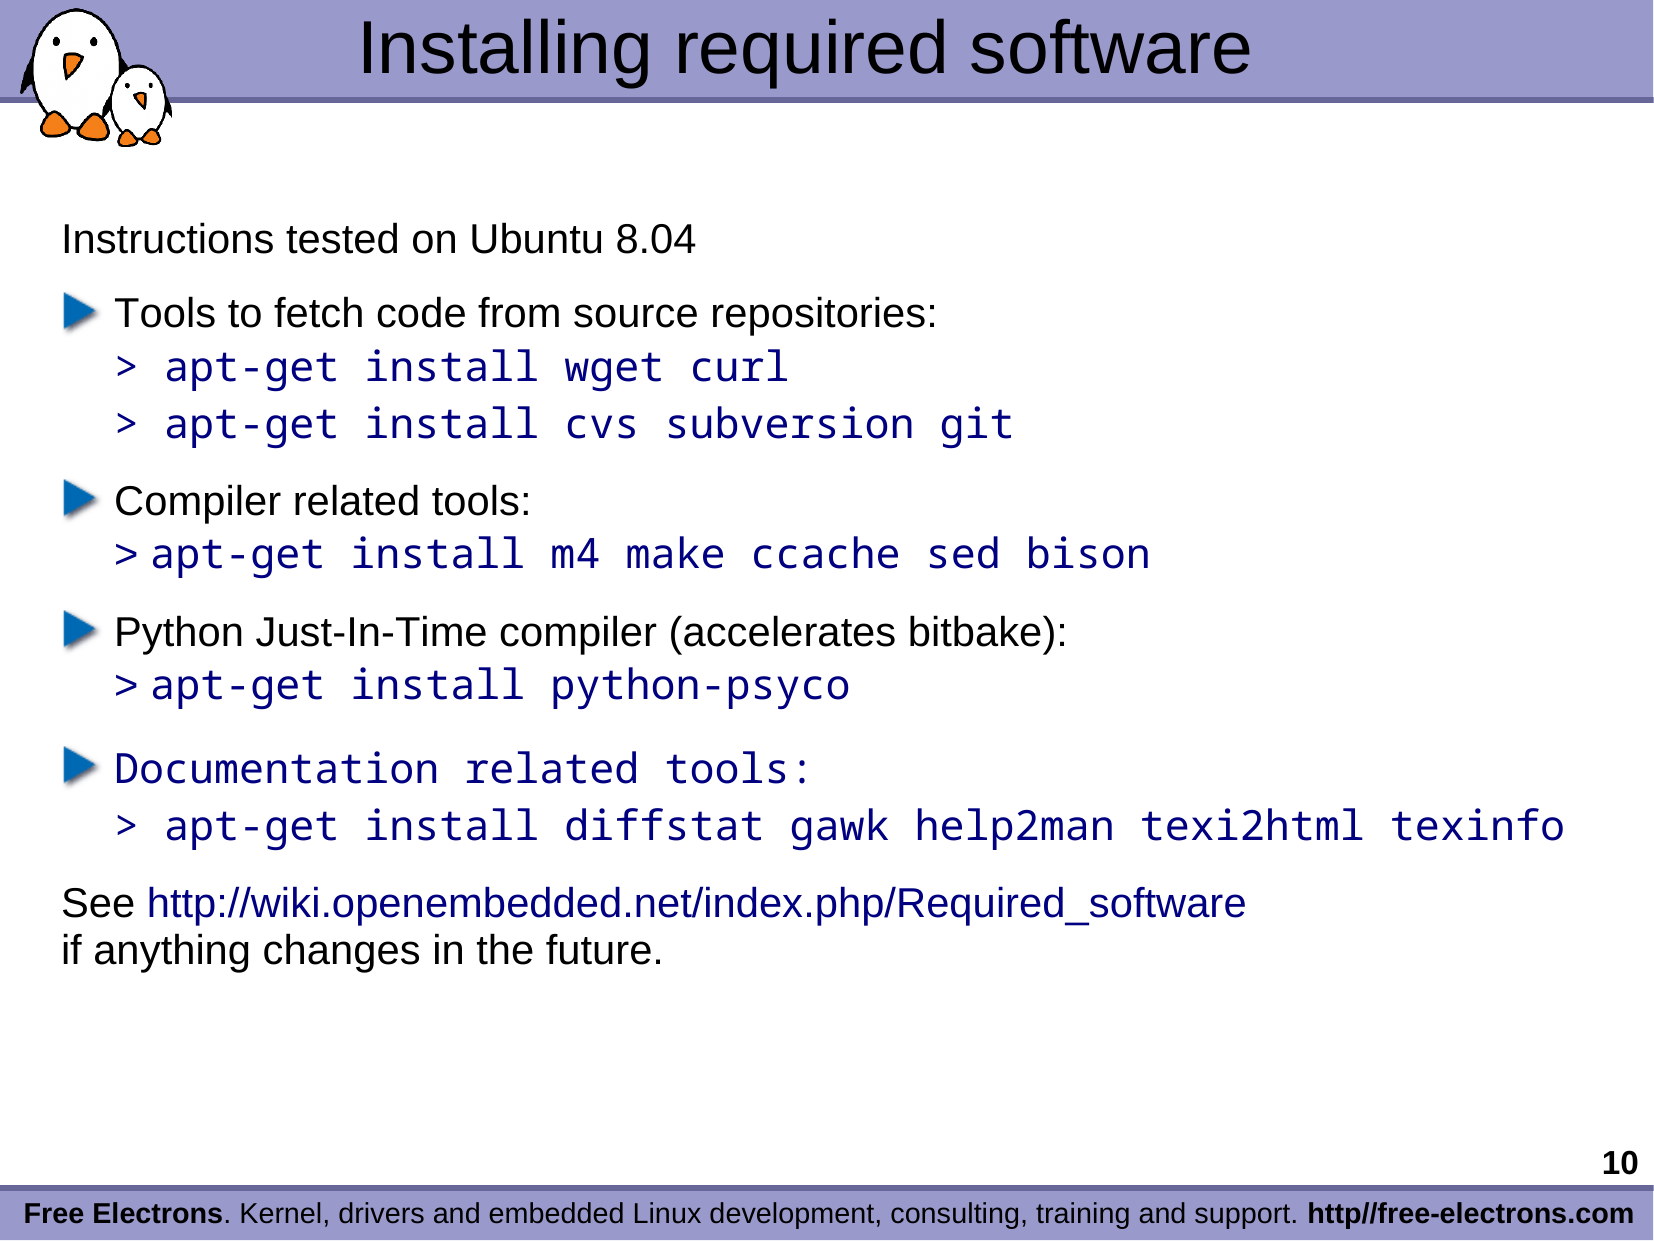

# Installing required software
Instructions tested on Ubuntu 8.04
Tools to fetch code from source repositories:
> apt-get install wget curl
> apt-get install cvs subversion git
Compiler related tools:
> apt-get install m4 make ccache sed bison
Python Just-In-Time compiler (accelerates bitbake):
> apt-get install python-psyco
Documentation related tools:
> apt-get install diffstat gawk help2man texi2html texinfo
See http://wiki.openembedded.net/index.php/Required_software
if anything changes in the future.